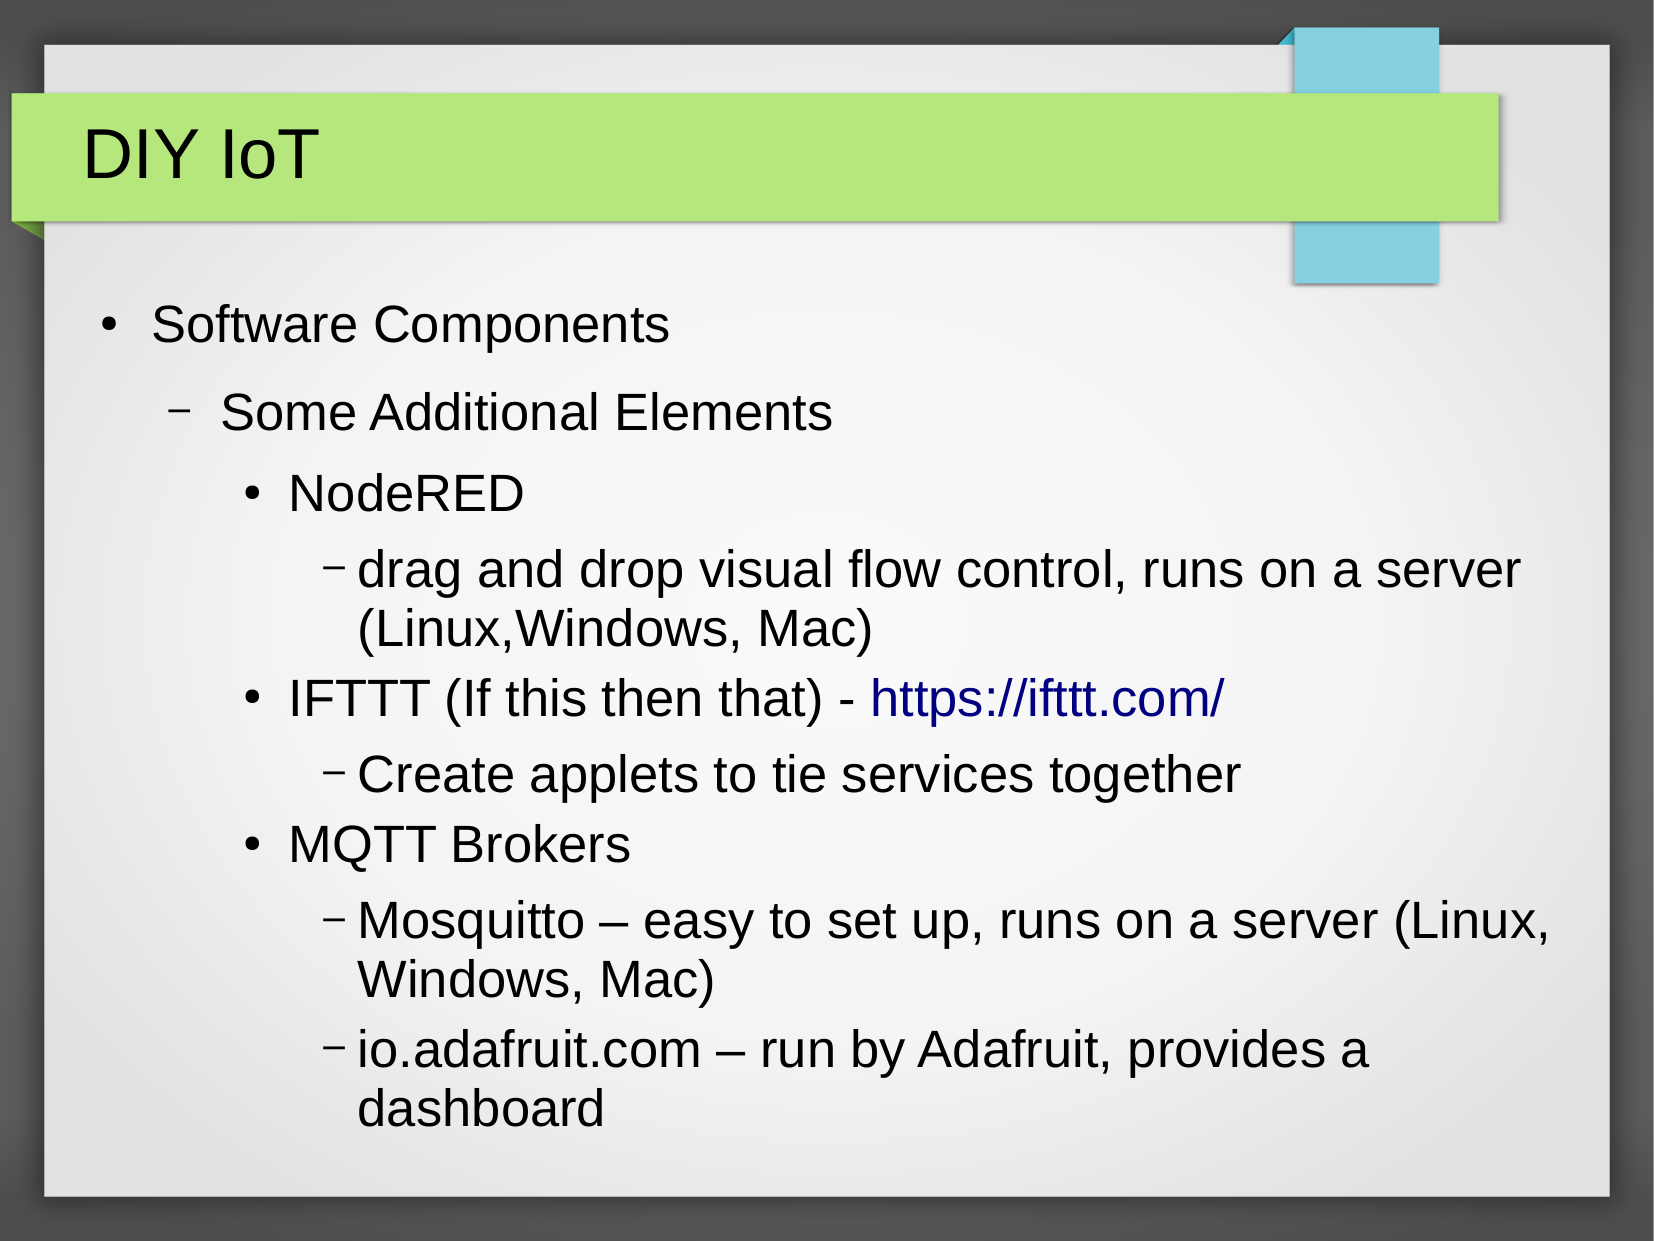

# DIY IoT
Software Components
Some Additional Elements
NodeRED
drag and drop visual flow control, runs on a server (Linux,Windows, Mac)
IFTTT (If this then that) - https://ifttt.com/
Create applets to tie services together
MQTT Brokers
Mosquitto – easy to set up, runs on a server (Linux, Windows, Mac)
io.adafruit.com – run by Adafruit, provides a dashboard